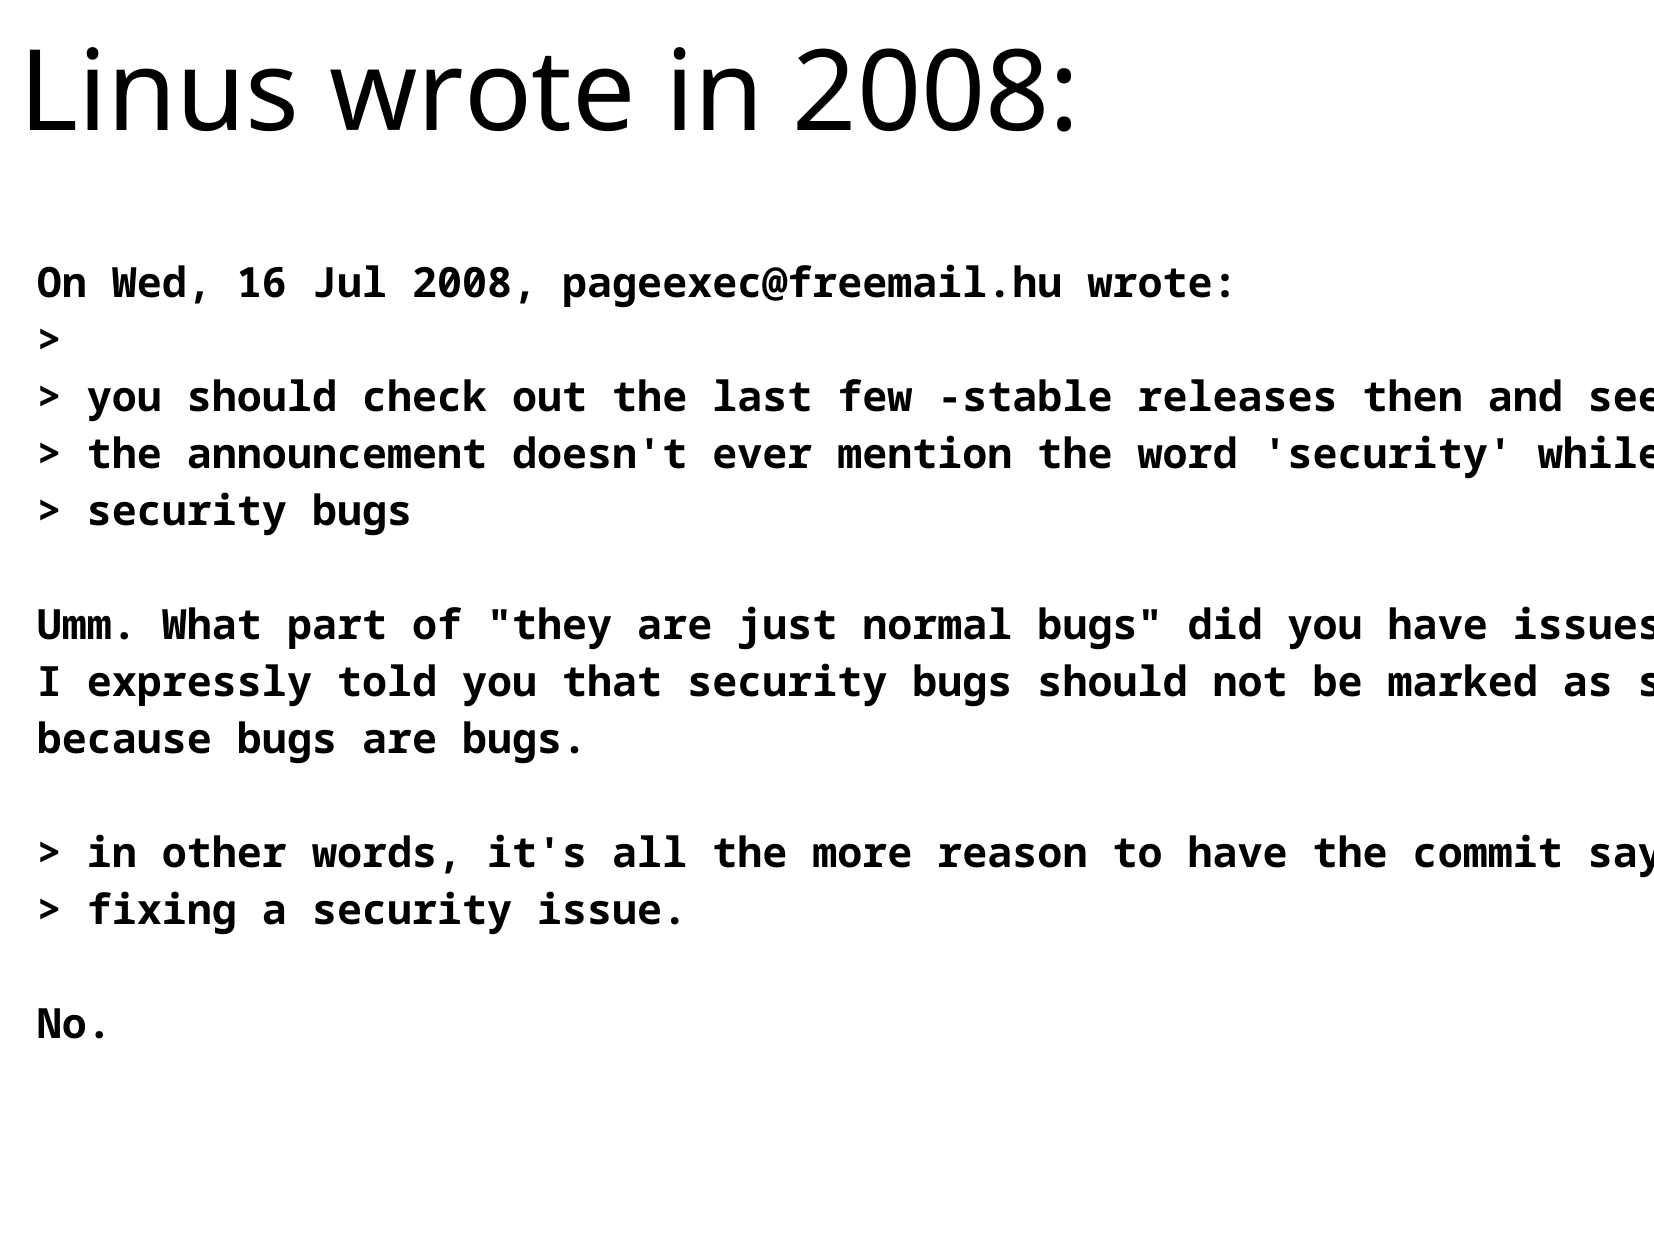

Linus wrote in 2008:
On Wed, 16 Jul 2008, pageexec@freemail.hu wrote:
>
> you should check out the last few -stable releases then and see how
> the announcement doesn't ever mention the word 'security' while fixing
> security bugs
Umm. What part of "they are just normal bugs" did you have issues with?
I expressly told you that security bugs should not be marked as such,
because bugs are bugs.
> in other words, it's all the more reason to have the commit say it's
> fixing a security issue.
No.